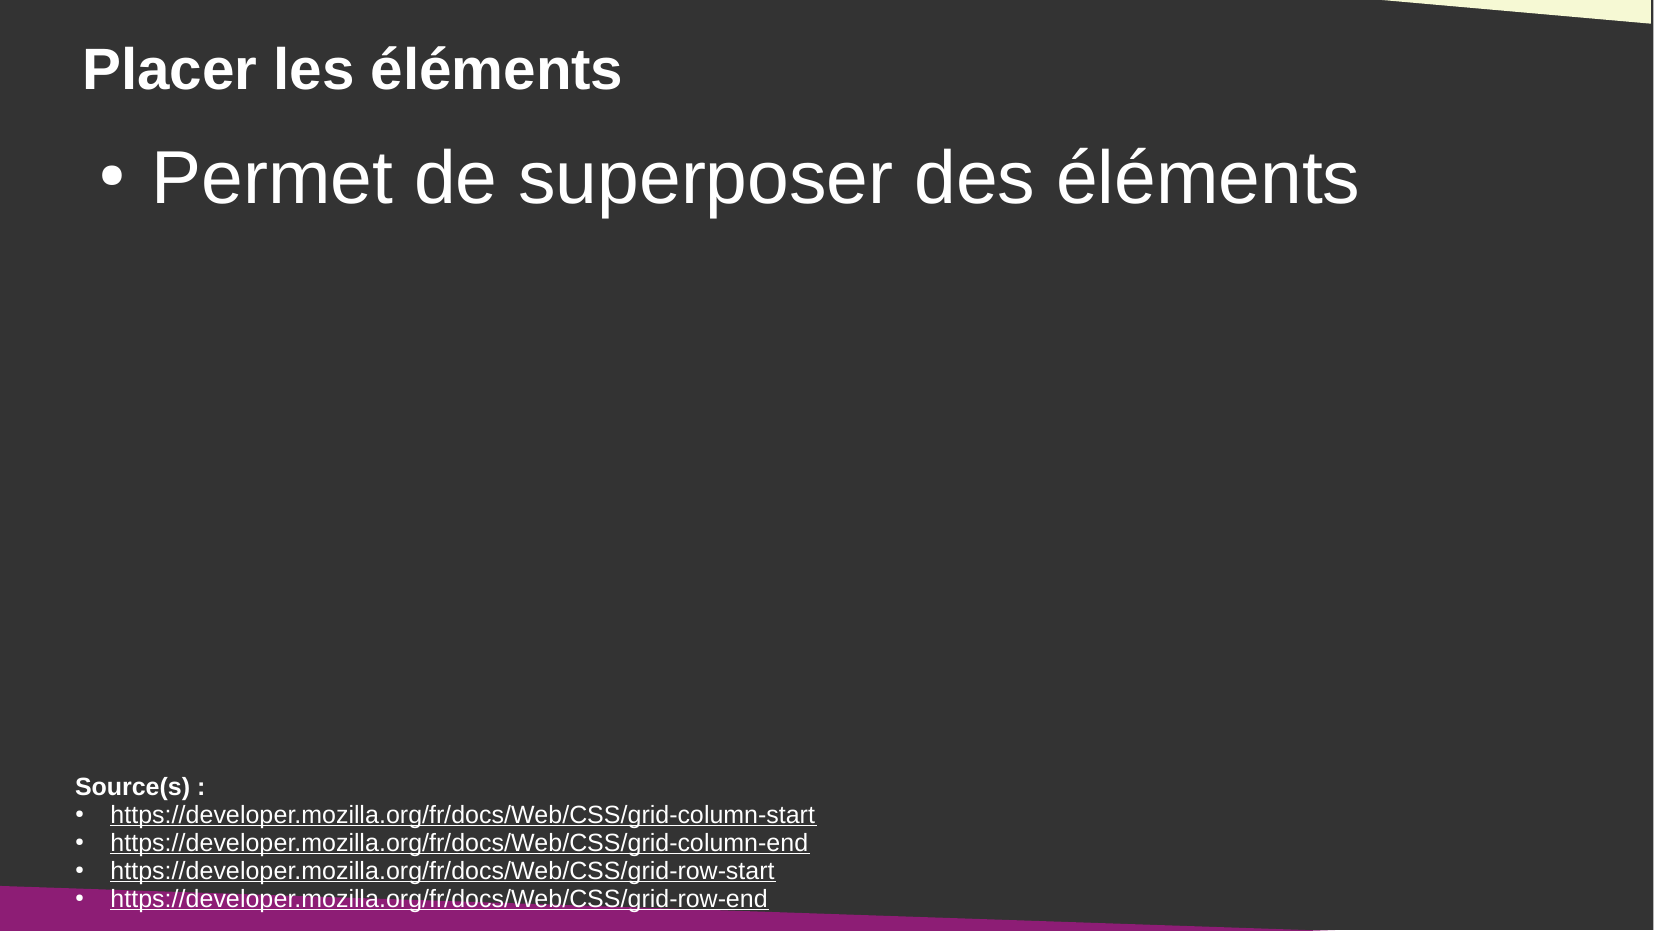

# Placer les éléments
Permet de superposer des éléments
Source(s) :
https://developer.mozilla.org/fr/docs/Web/CSS/grid-column-start
https://developer.mozilla.org/fr/docs/Web/CSS/grid-column-end
https://developer.mozilla.org/fr/docs/Web/CSS/grid-row-start
https://developer.mozilla.org/fr/docs/Web/CSS/grid-row-end